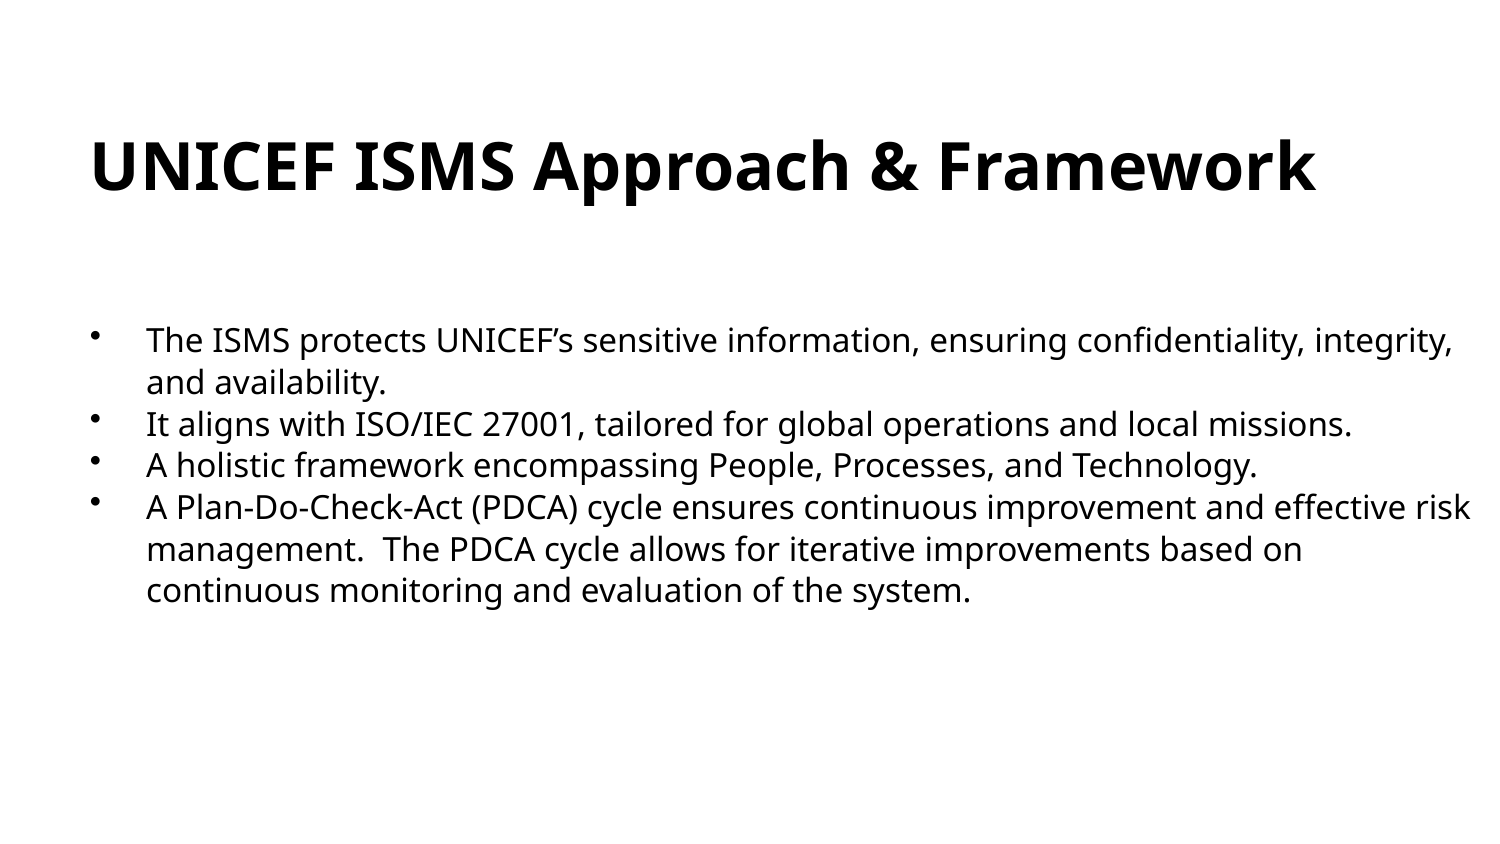

UNICEF ISMS Approach & Framework
The ISMS protects UNICEF’s sensitive information, ensuring confidentiality, integrity, and availability.
It aligns with ISO/IEC 27001, tailored for global operations and local missions.
A holistic framework encompassing People, Processes, and Technology.
A Plan-Do-Check-Act (PDCA) cycle ensures continuous improvement and effective risk management. The PDCA cycle allows for iterative improvements based on continuous monitoring and evaluation of the system.